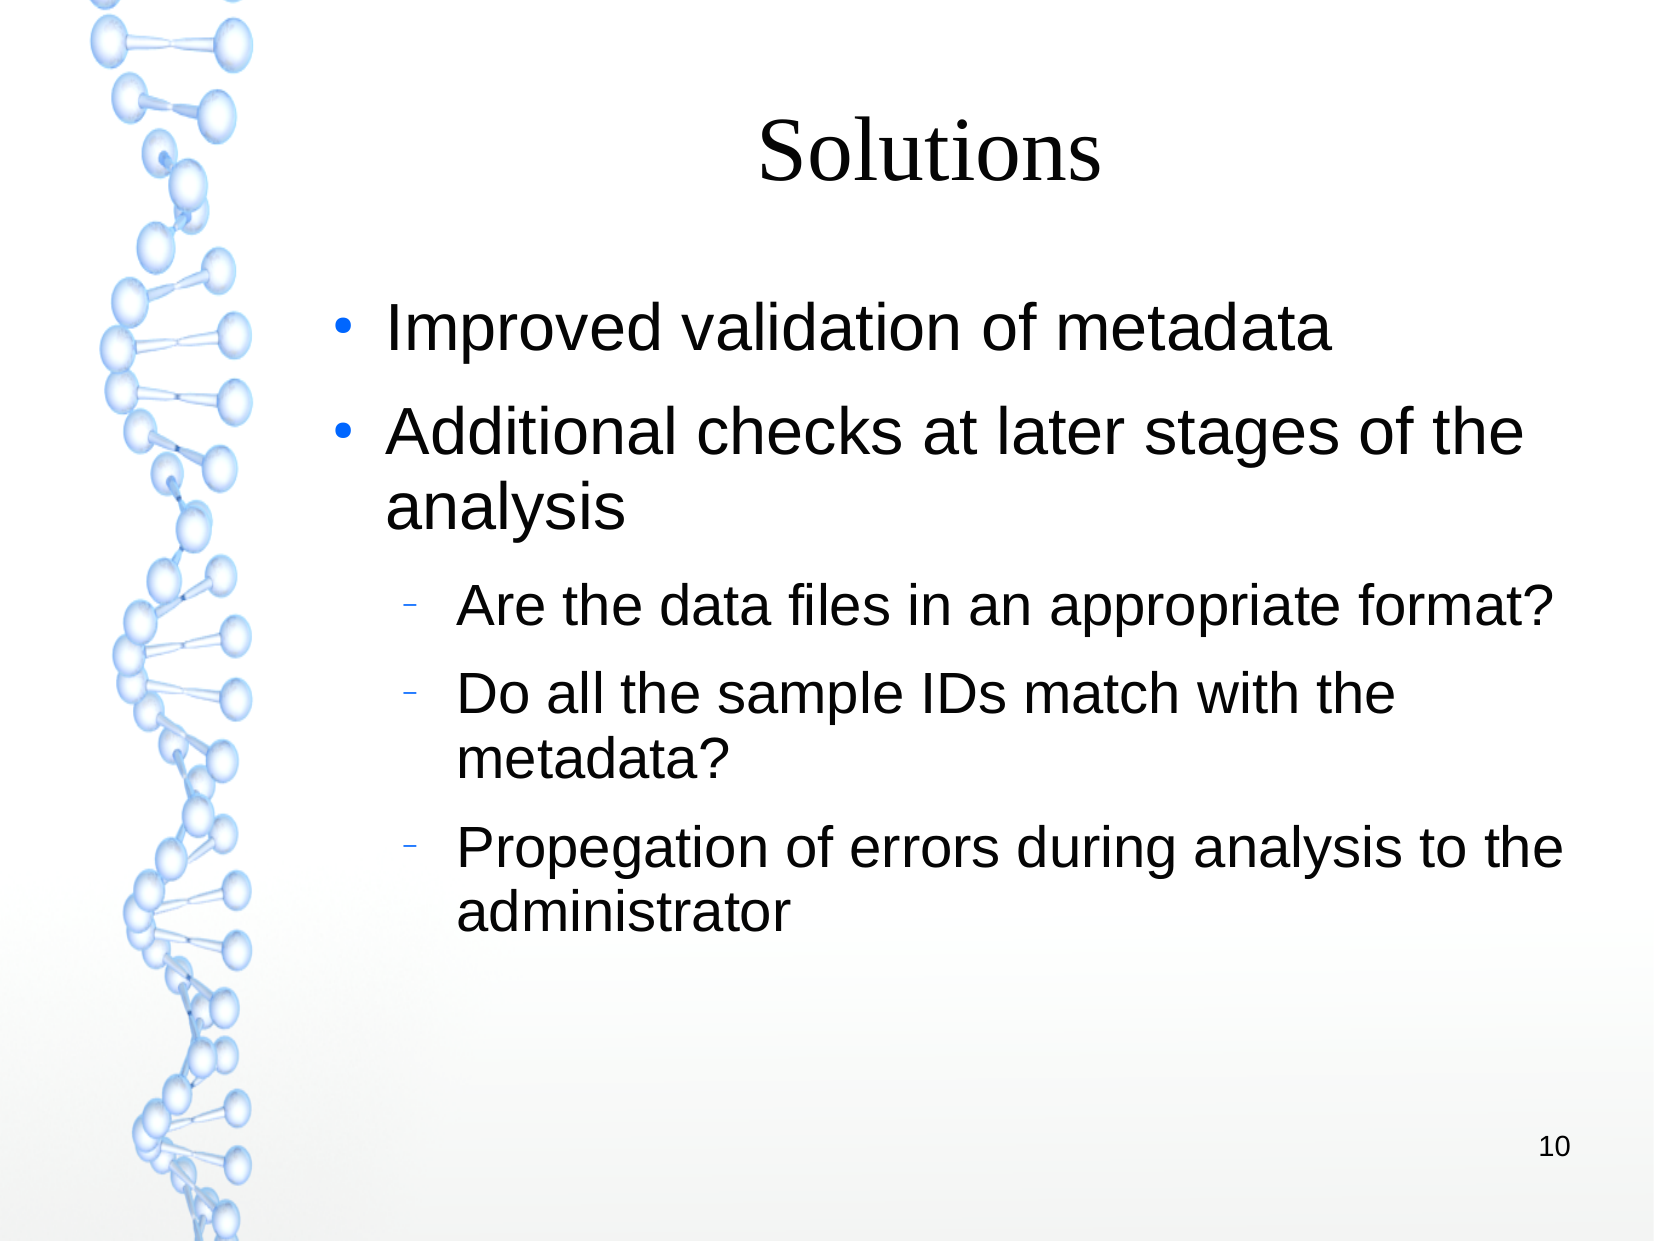

# Solutions
Improved validation of metadata
Additional checks at later stages of the analysis
Are the data files in an appropriate format?
Do all the sample IDs match with the metadata?
Propegation of errors during analysis to the administrator
10